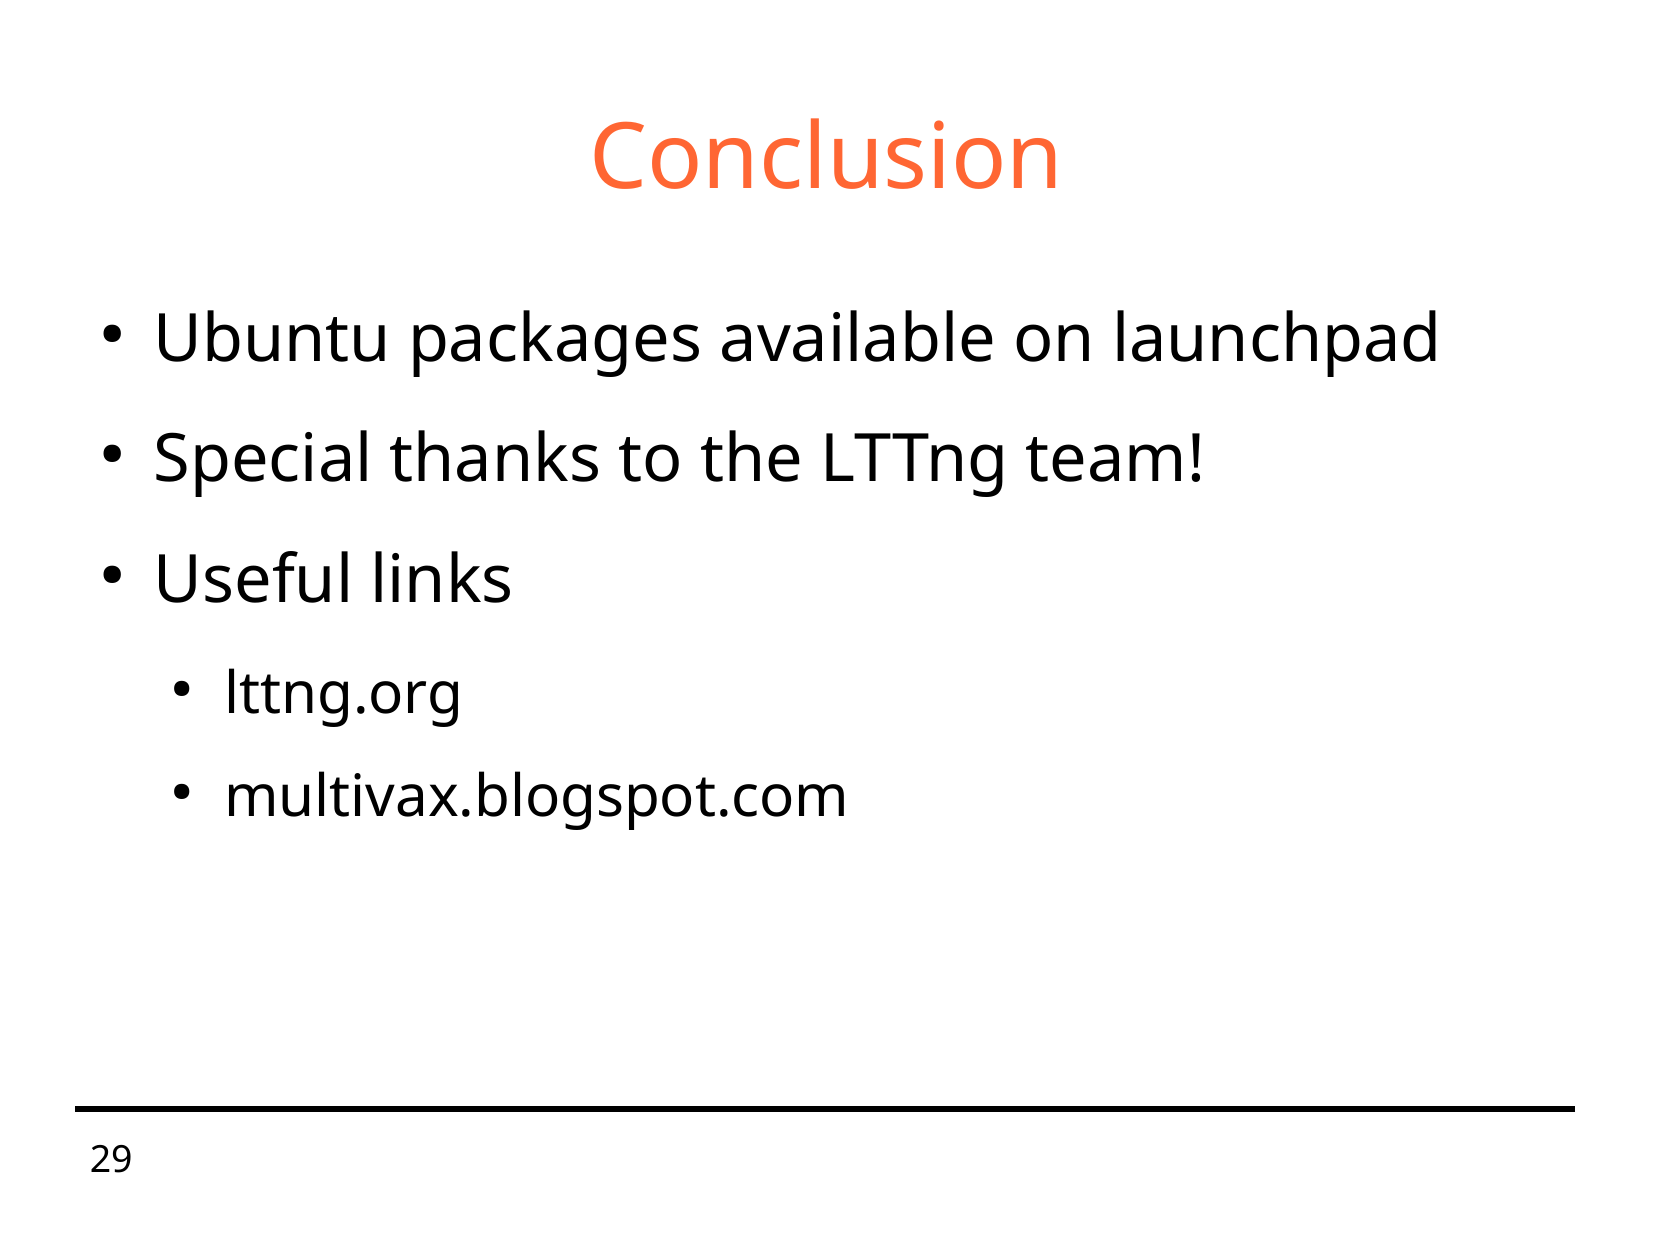

# Conclusion
Ubuntu packages available on launchpad
Special thanks to the LTTng team!
Useful links
lttng.org
multivax.blogspot.com